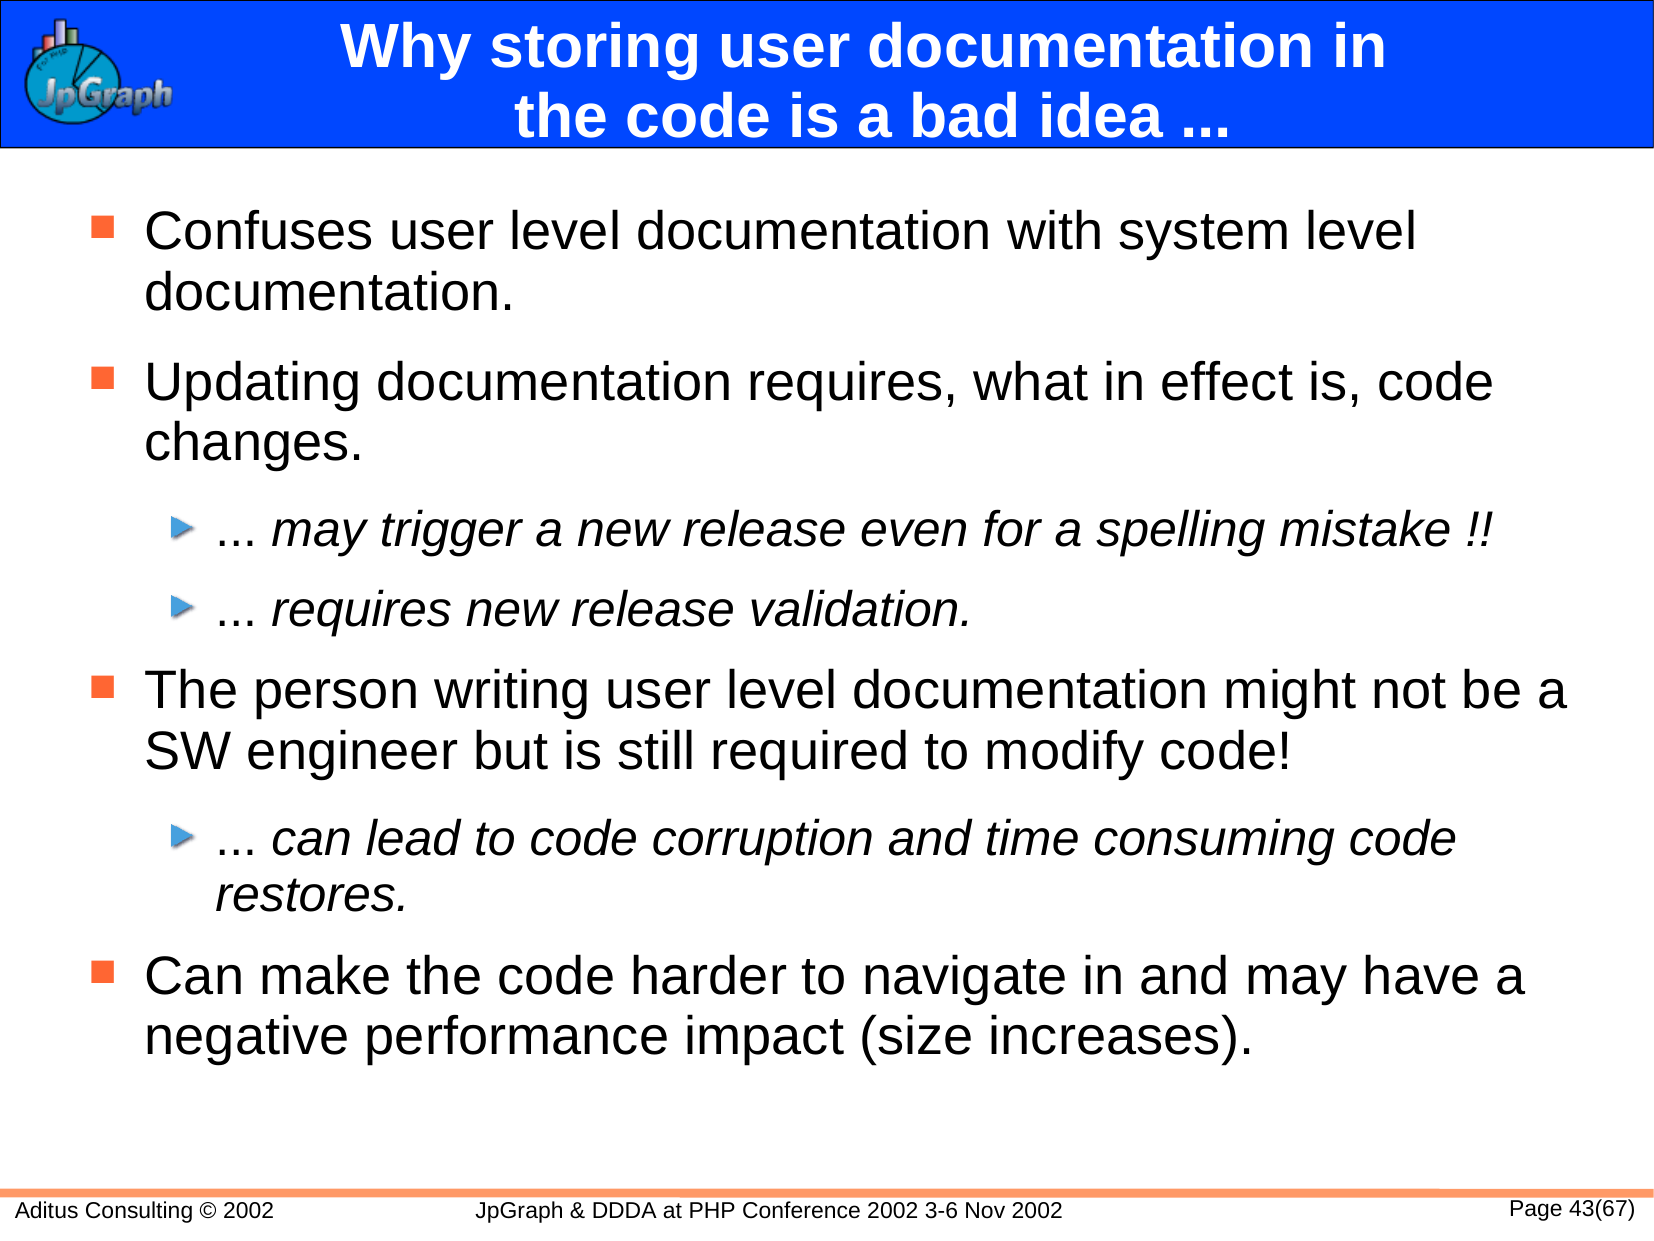

# Why storing user documentation in the code is a bad idea ...
Confuses user level documentation with system level documentation.
Updating documentation requires, what in effect is, code changes.
... may trigger a new release even for a spelling mistake !!
... requires new release validation.
The person writing user level documentation might not be a SW engineer but is still required to modify code!
... can lead to code corruption and time consuming code restores.
Can make the code harder to navigate in and may have a negative performance impact (size increases).